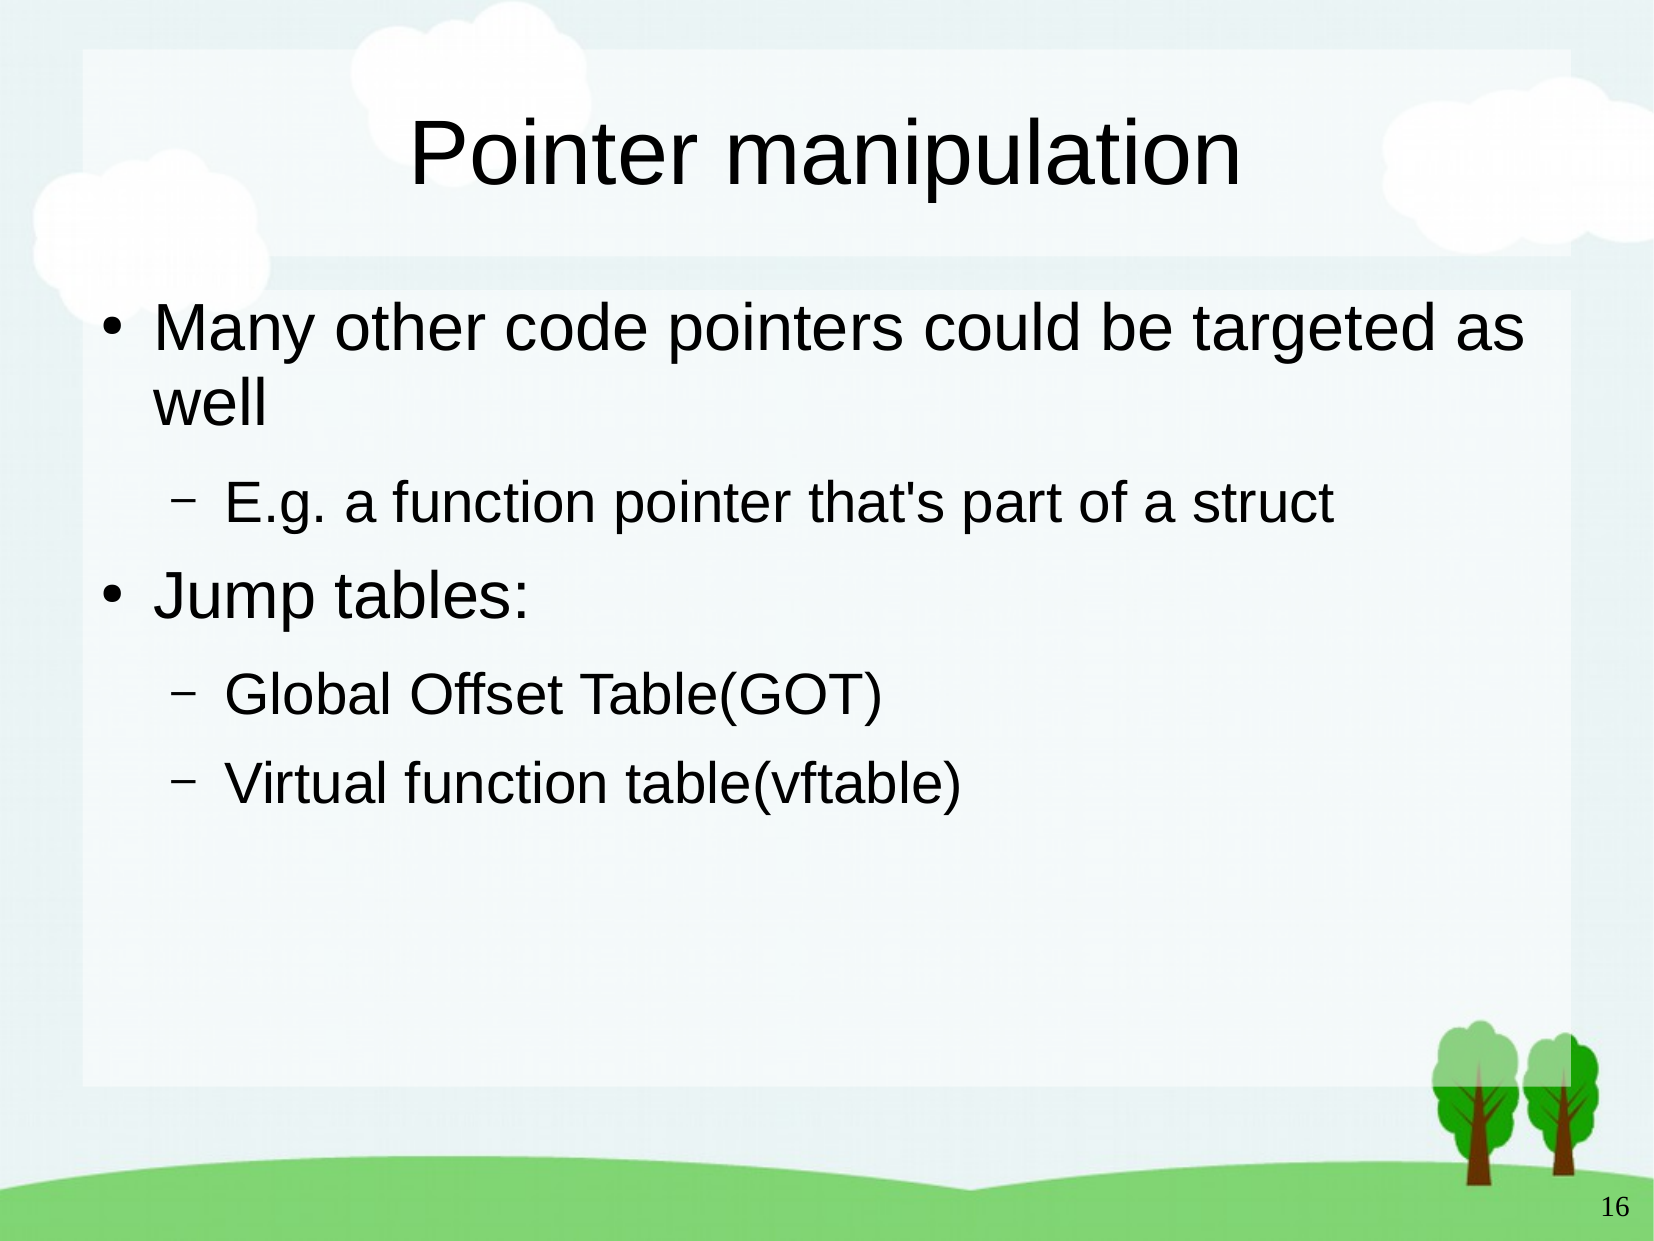

# Pointer manipulation
Many other code pointers could be targeted as well
E.g. a function pointer that's part of a struct
Jump tables:
Global Offset Table(GOT)
Virtual function table(vftable)
16